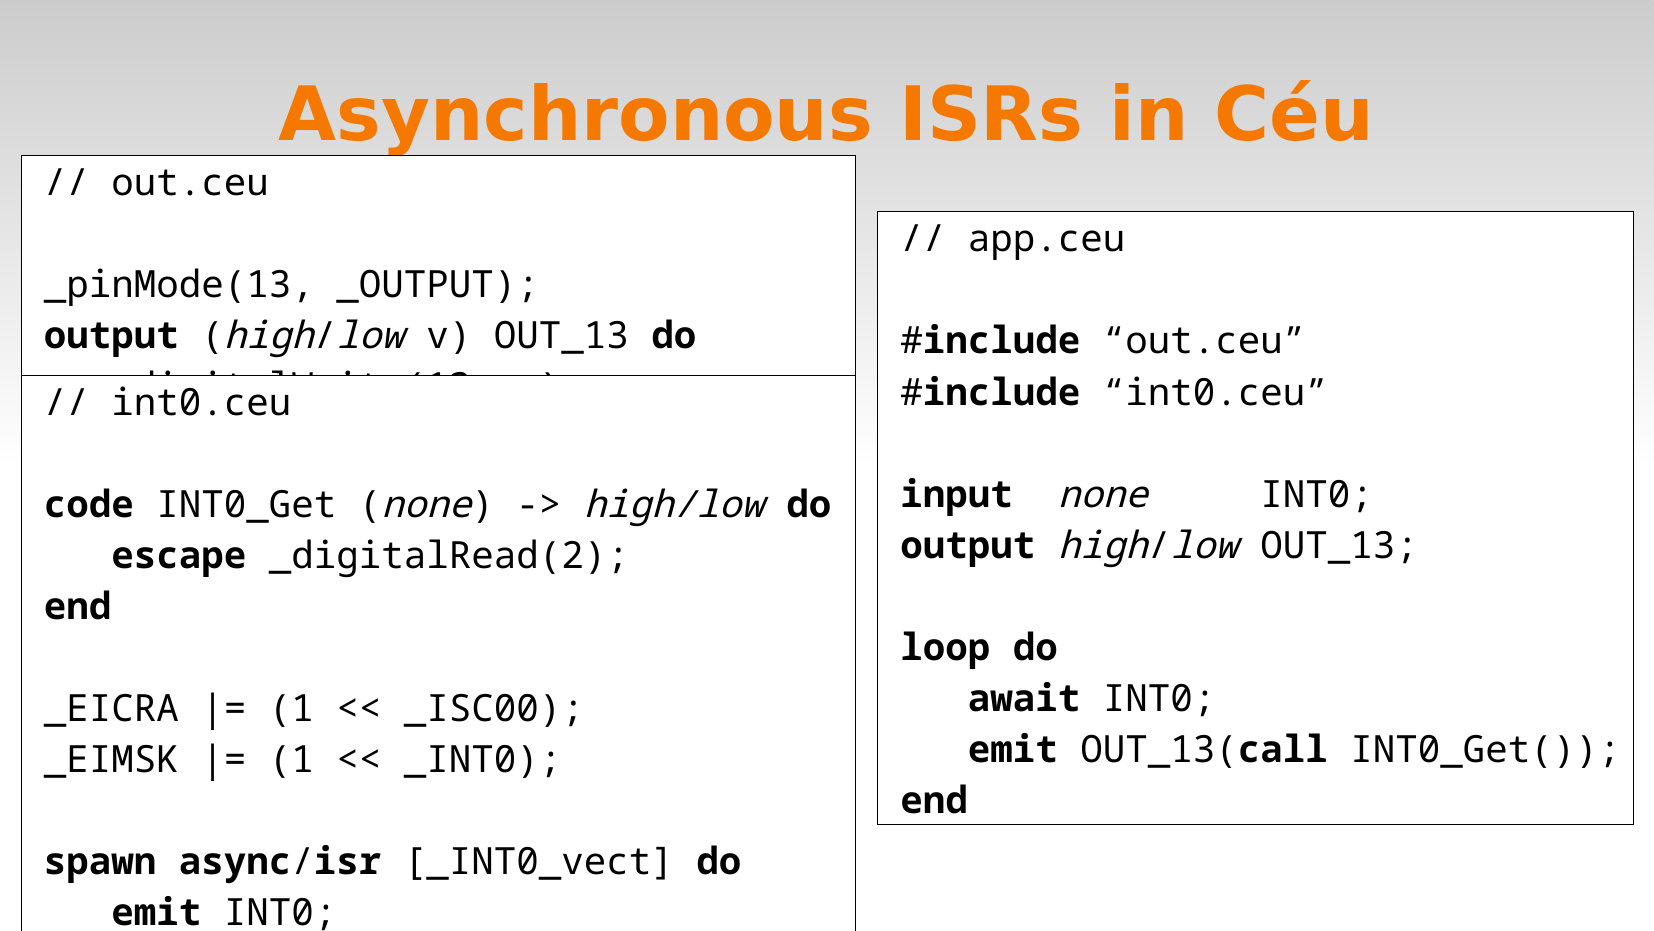

# Asynchronous ISRs in Céu
 // out.ceu
 _pinMode(13, _OUTPUT);
 output (high/low v) OUT_13 do
 _digitalWrite(13, v);
 end
 // app.ceu
 #include “out.ceu”
 #include “int0.ceu”
 input none INT0;
 output high/low OUT_13;
 loop do
 await INT0;
 emit OUT_13(call INT0_Get());
 end
 // int0.ceu
 code INT0_Get (none) -> high/low do
 escape _digitalRead(2);
 end
 _EICRA |= (1 << _ISC00);
 _EIMSK |= (1 << _INT0);
 spawn async/isr [_INT0_vect] do
 emit INT0;
 end